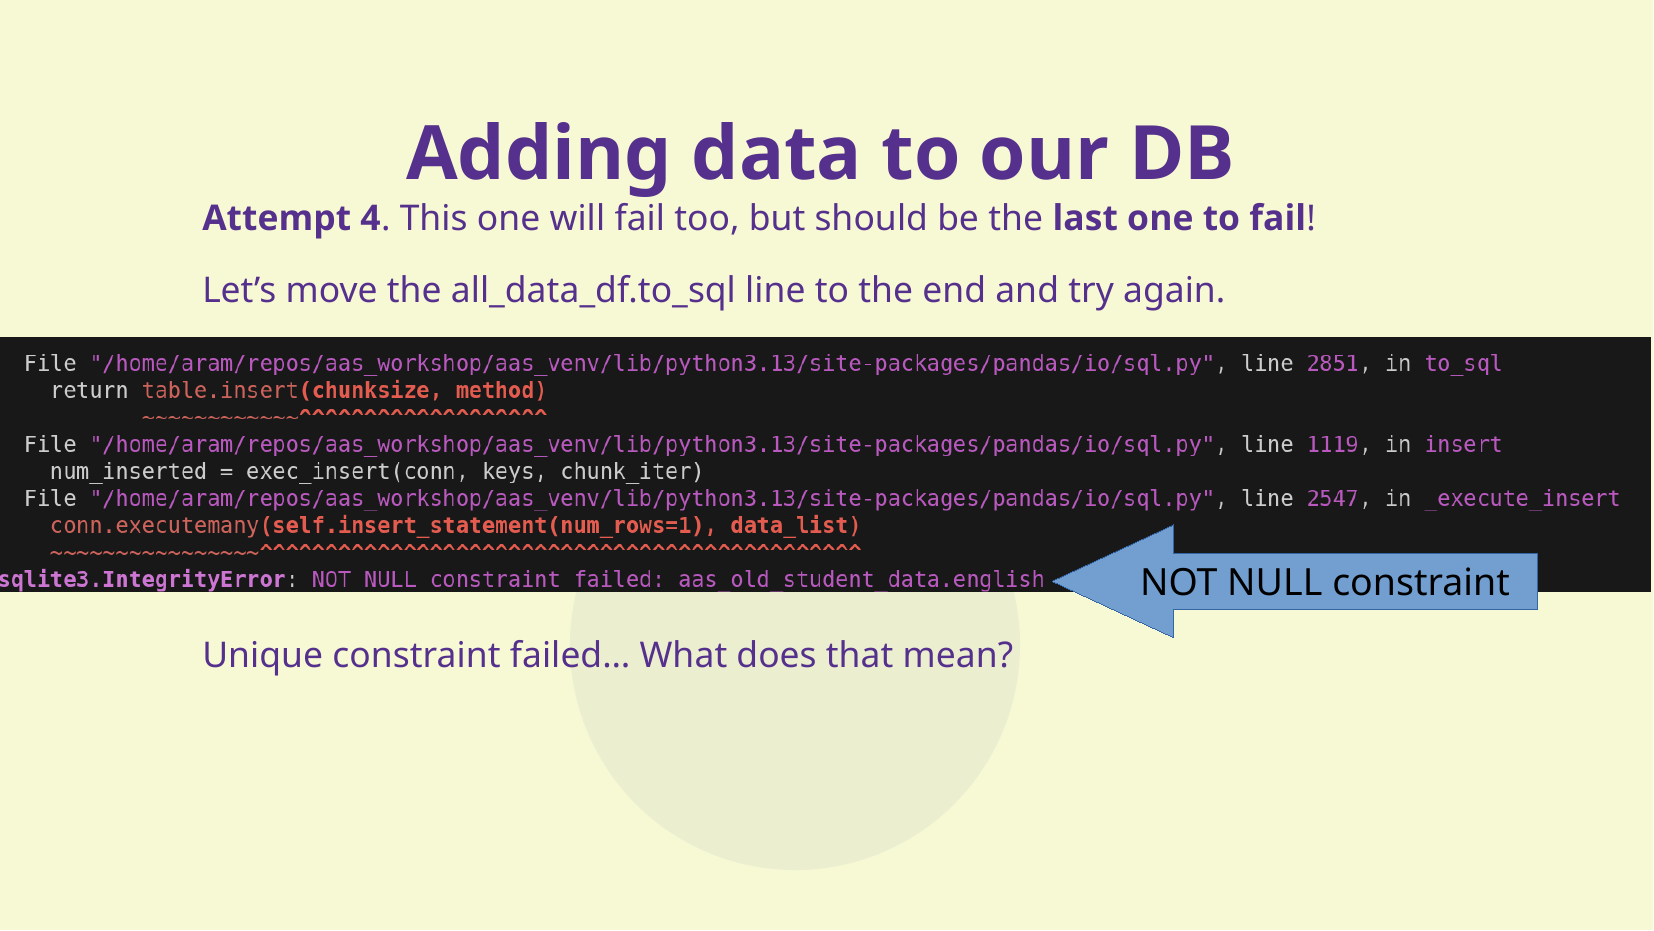

# Adding data to our DB
Attempt 4. This one will fail too, but should be the last one to fail!
Let’s move the all_data_df.to_sql line to the end and try again.
Unique constraint failed… What does that mean?
NOT NULL constraint